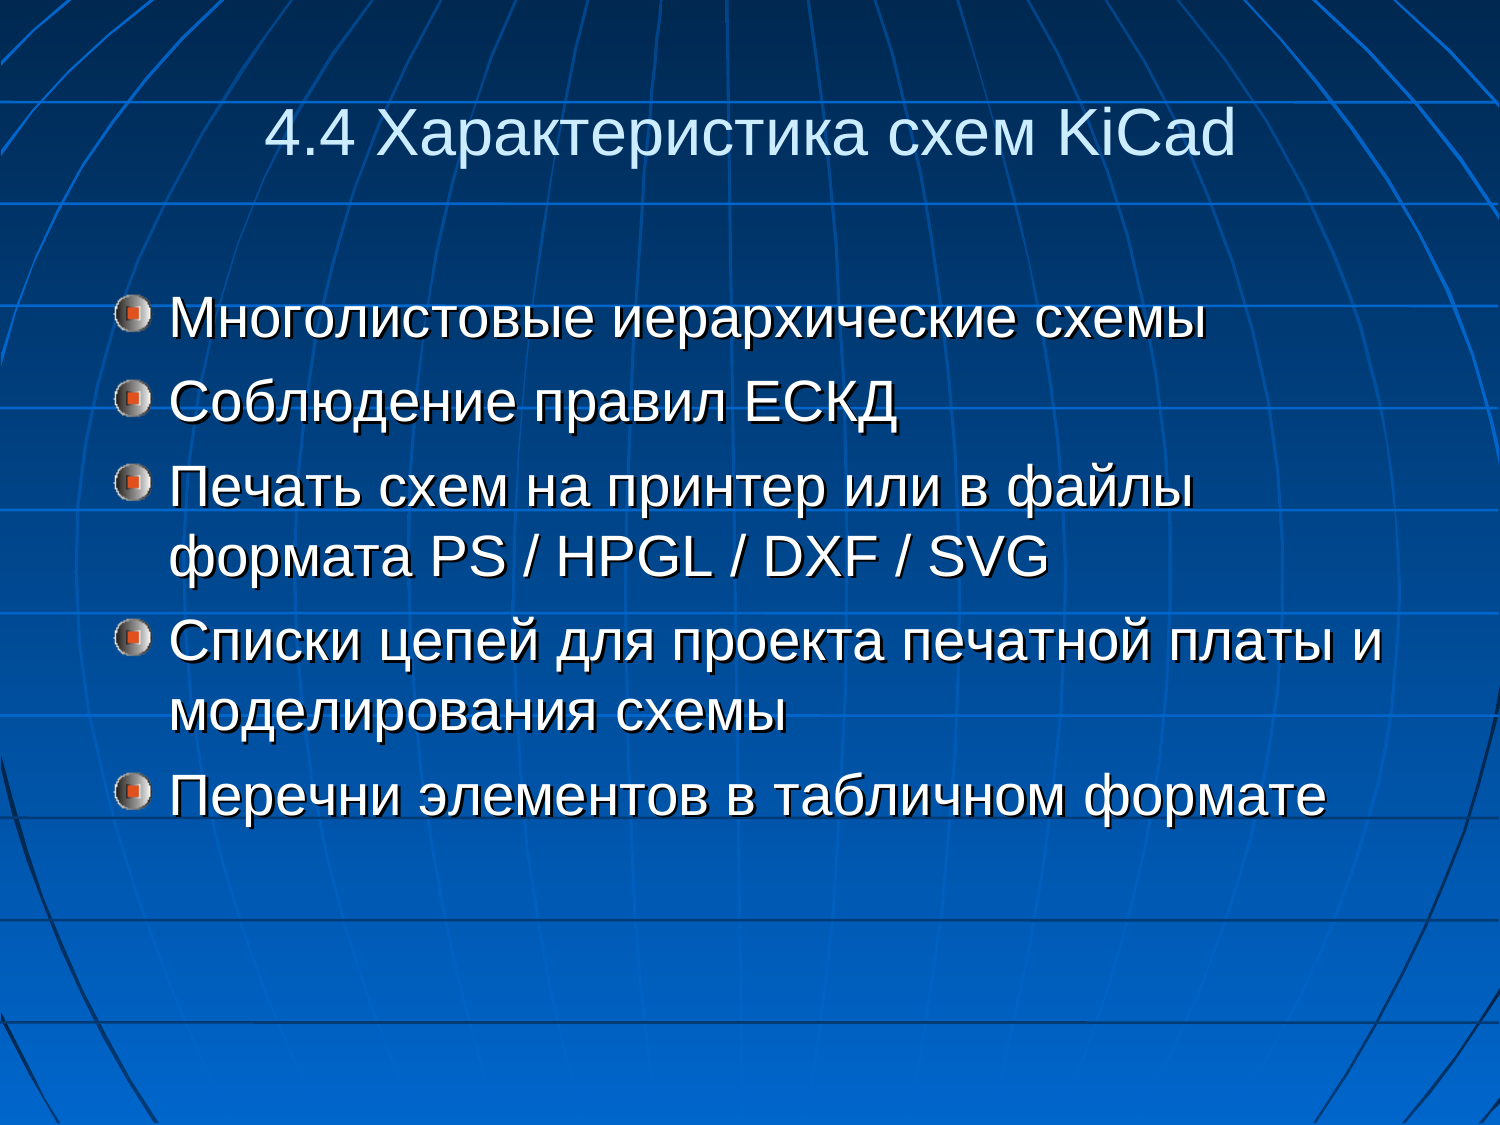

4.4 Характеристика схем KiCad
Многолистовые иерархические схемы
Соблюдение правил ЕСКД
Печать схем на принтер или в файлы формата PS / HPGL / DXF / SVG
Списки цепей для проекта печатной платы и моделирования схемы
Перечни элементов в табличном формате